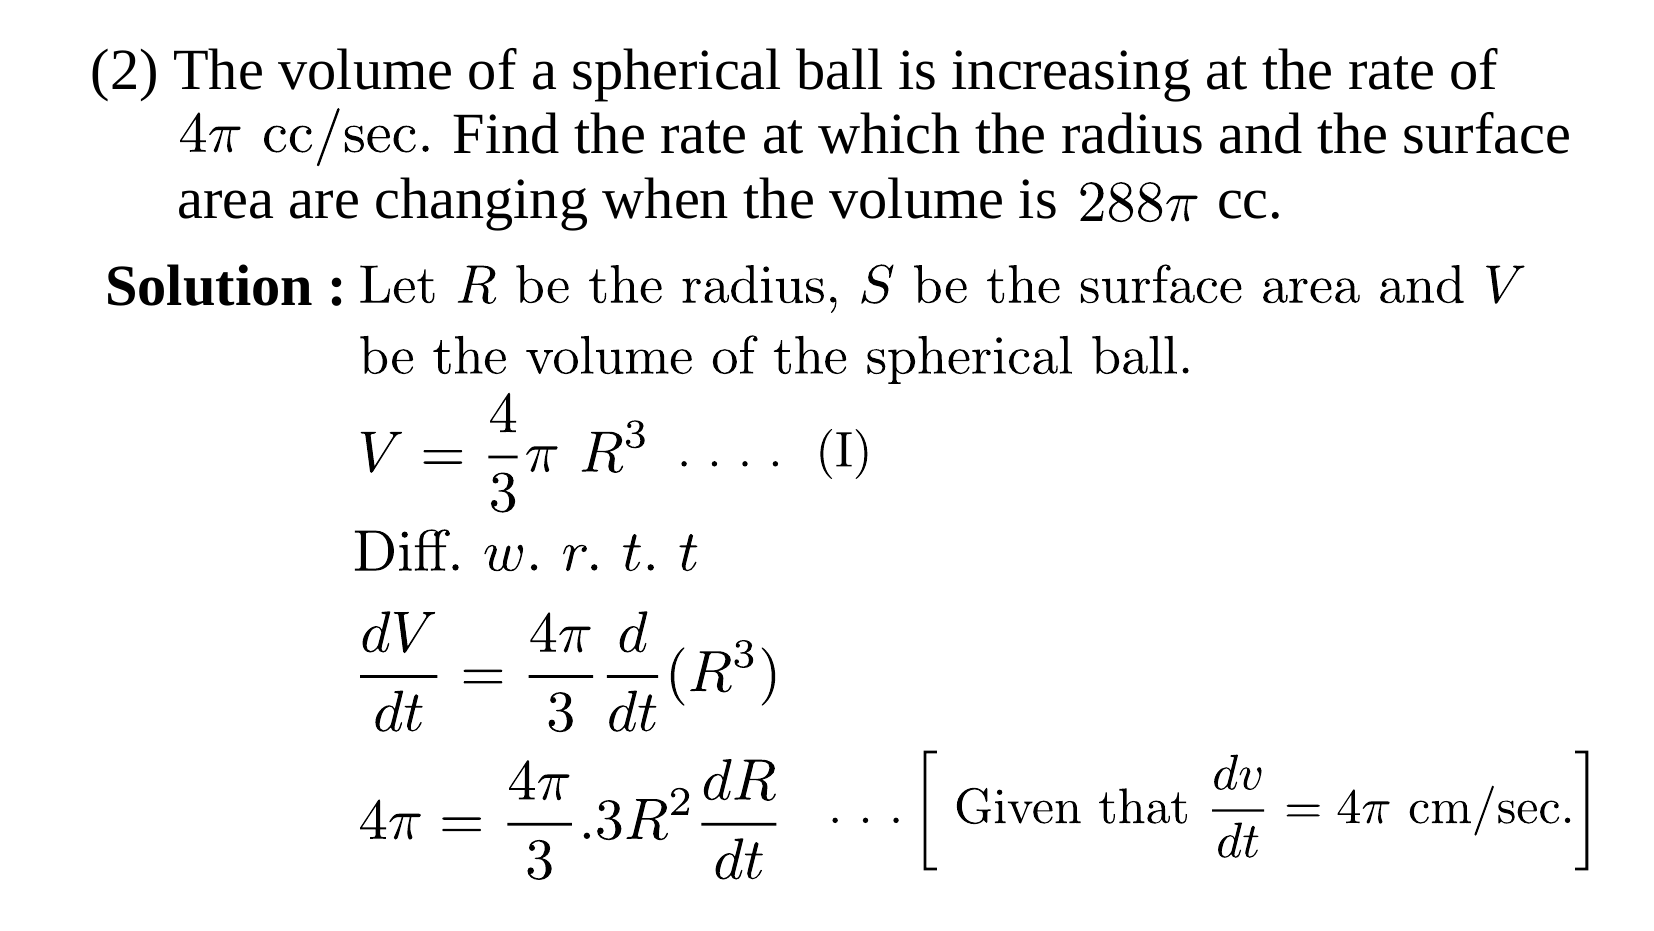

# (2) The volume of a spherical ball is increasing at the rate of Find the rate at which the radius and the surface area are changing when the volume is cc. Solution :